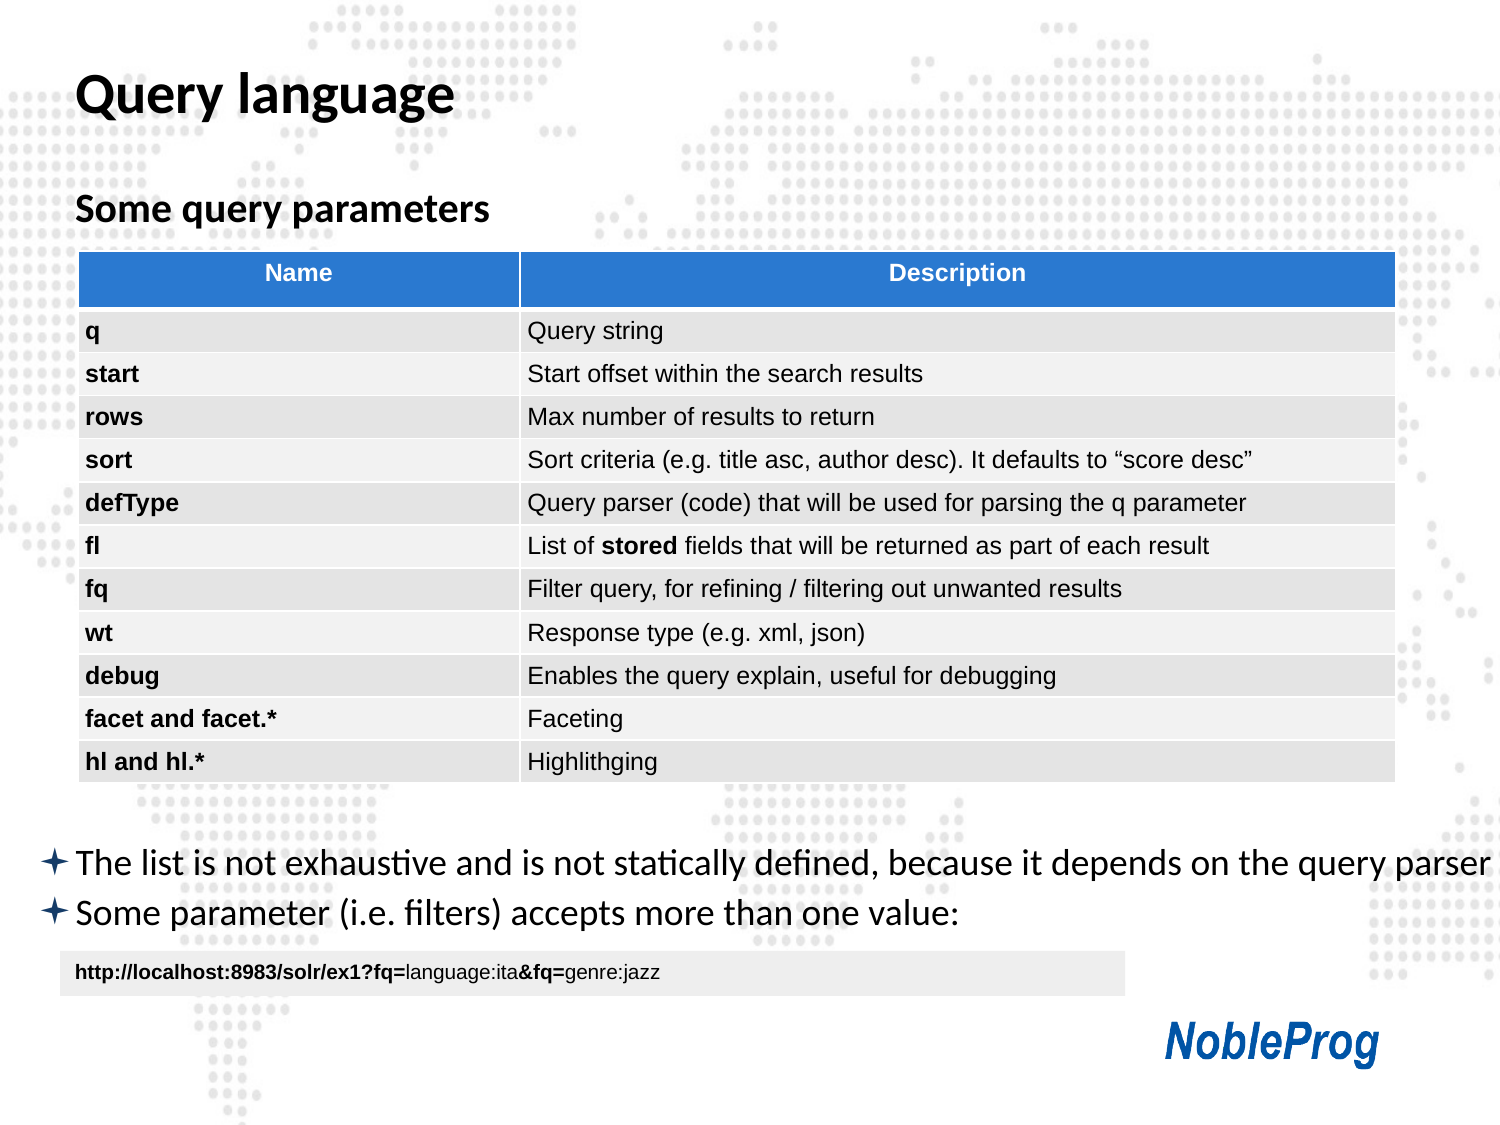

Query language
Some query parameters
| Name | Description |
| --- | --- |
| q | Query string |
| start | Start offset within the search results |
| rows | Max number of results to return |
| sort | Sort criteria (e.g. title asc, author desc). It defaults to “score desc” |
| defType | Query parser (code) that will be used for parsing the q parameter |
| fl | List of stored fields that will be returned as part of each result |
| fq | Filter query, for refining / filtering out unwanted results |
| wt | Response type (e.g. xml, json) |
| debug | Enables the query explain, useful for debugging |
| facet and facet.\* | Faceting |
| hl and hl.\* | Highlithging |
The list is not exhaustive and is not statically defined, because it depends on the query parser
Some parameter (i.e. filters) accepts more than one value:
http://localhost:8983/solr/ex1?fq=language:ita&fq=genre:jazz